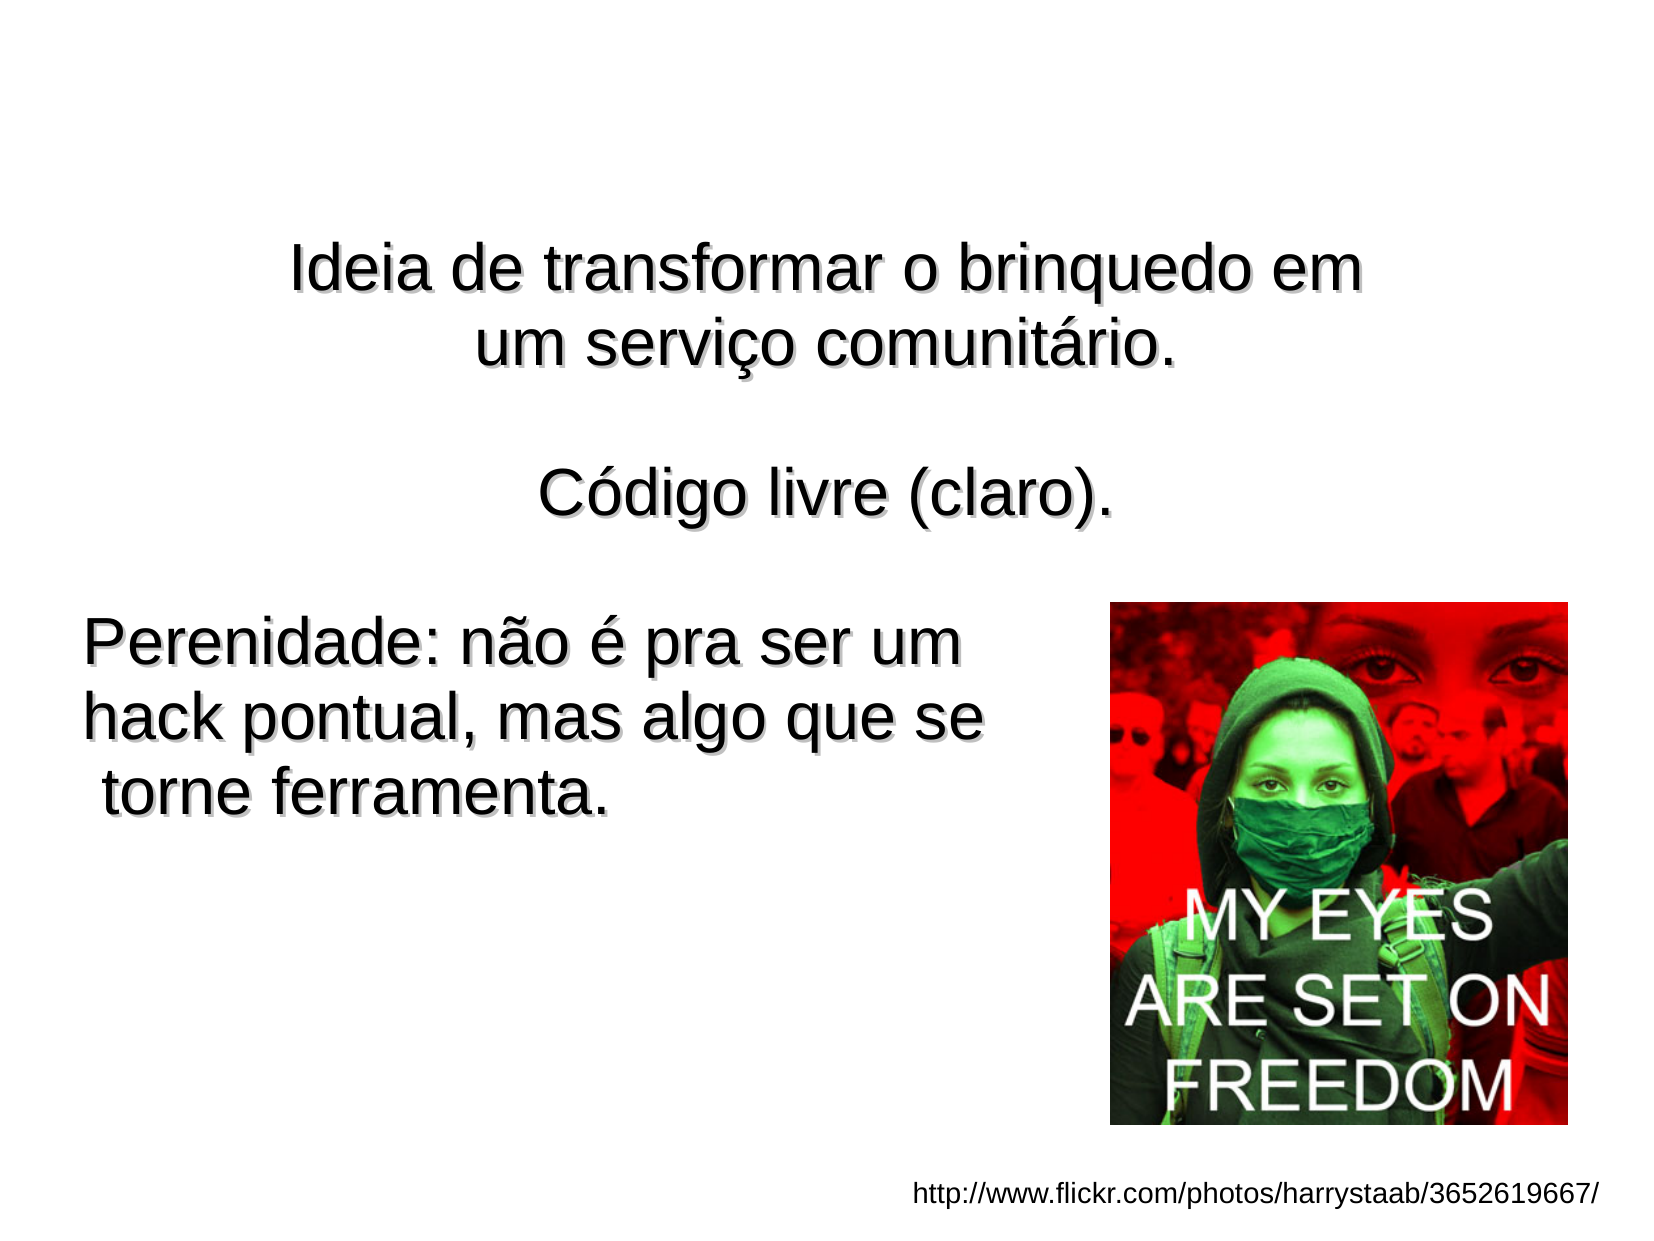

# Ideia de transformar o brinquedo em
um serviço comunitário.
Código livre (claro).
Perenidade: não é pra ser um
hack pontual, mas algo que se
 torne ferramenta.
http://www.flickr.com/photos/harrystaab/3652619667/